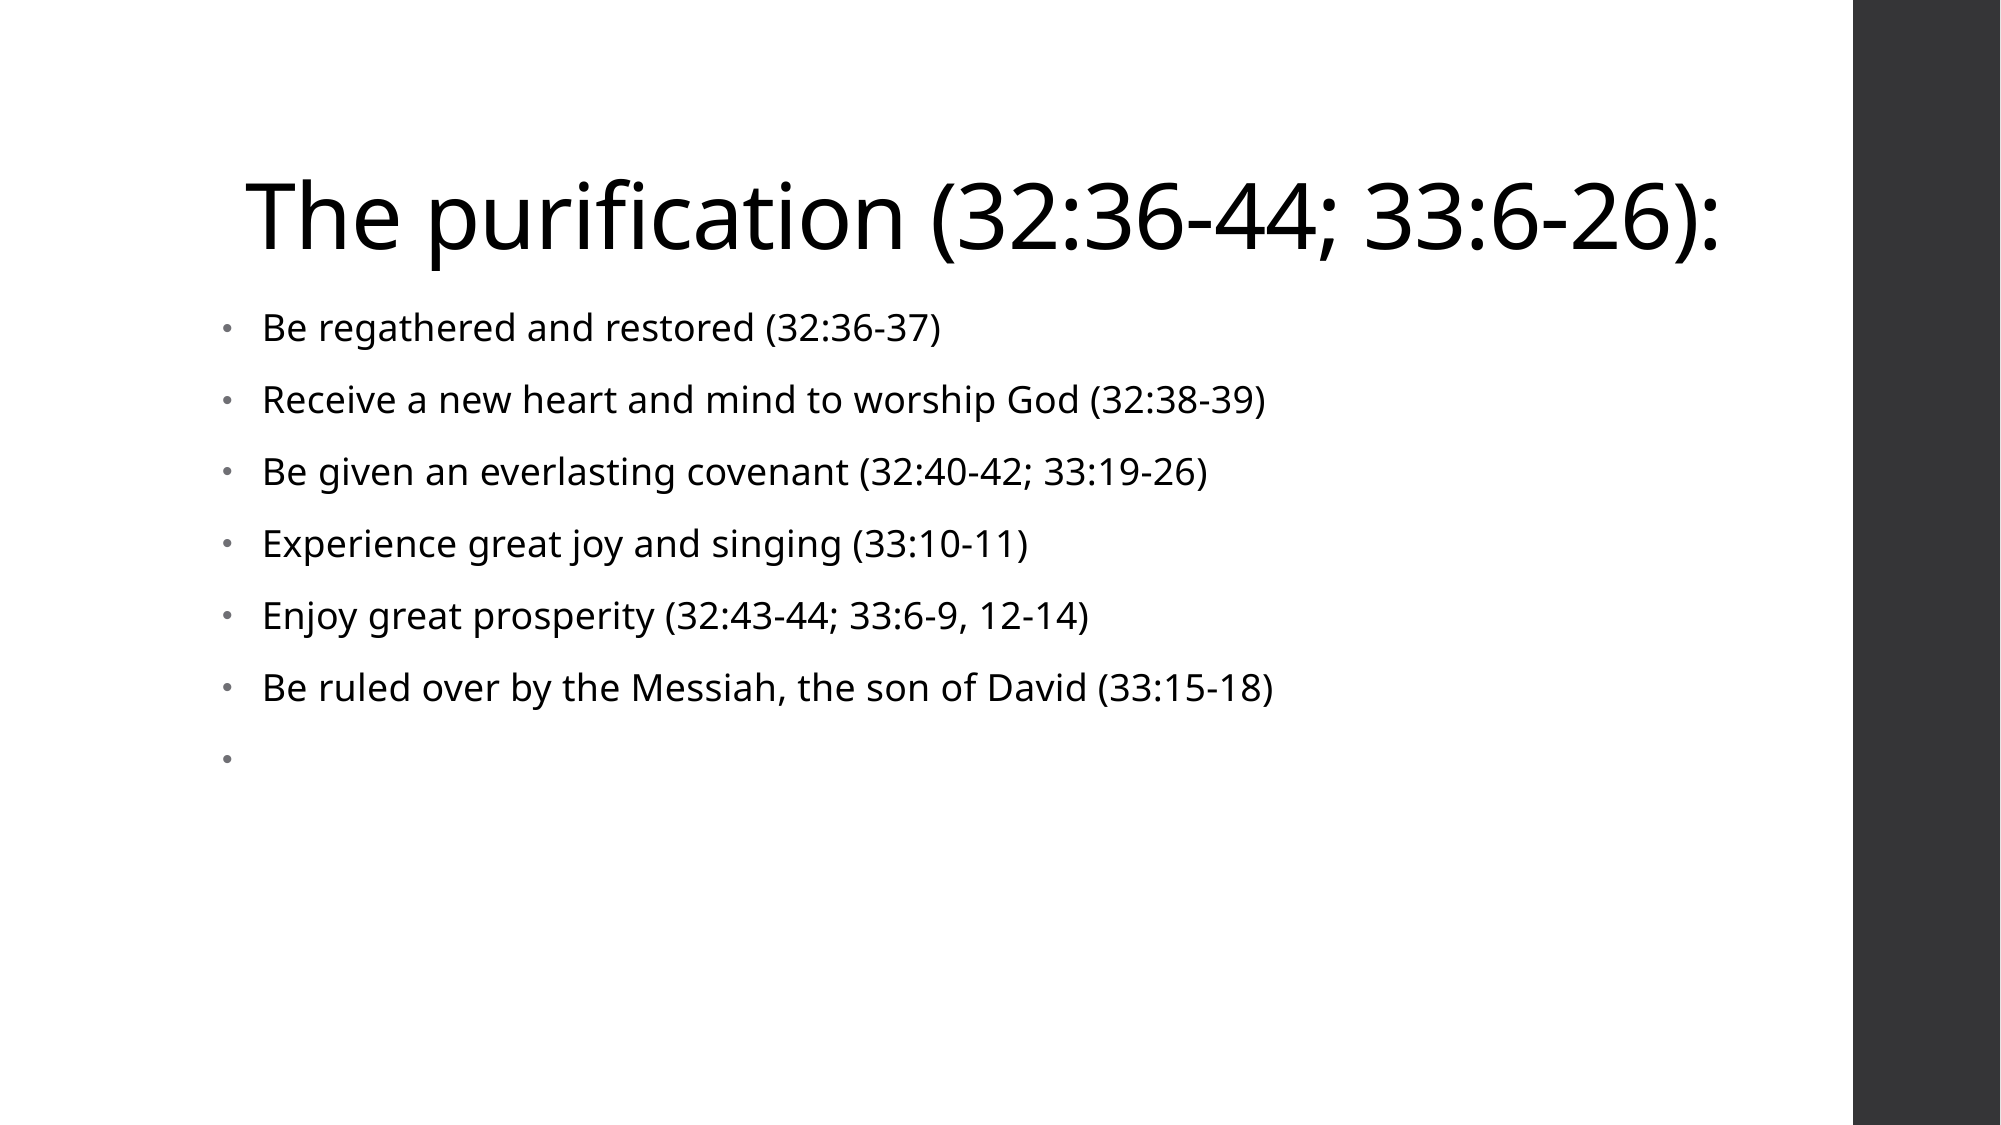

# The purification (32:36-44; 33:6-26):
 Be regathered and restored (32:36-37)
 Receive a new heart and mind to worship God (32:38-39)
 Be given an everlasting covenant (32:40-42; 33:19-26)
 Experience great joy and singing (33:10-11)
 Enjoy great prosperity (32:43-44; 33:6-9, 12-14)
 Be ruled over by the Messiah, the son of David (33:15-18)